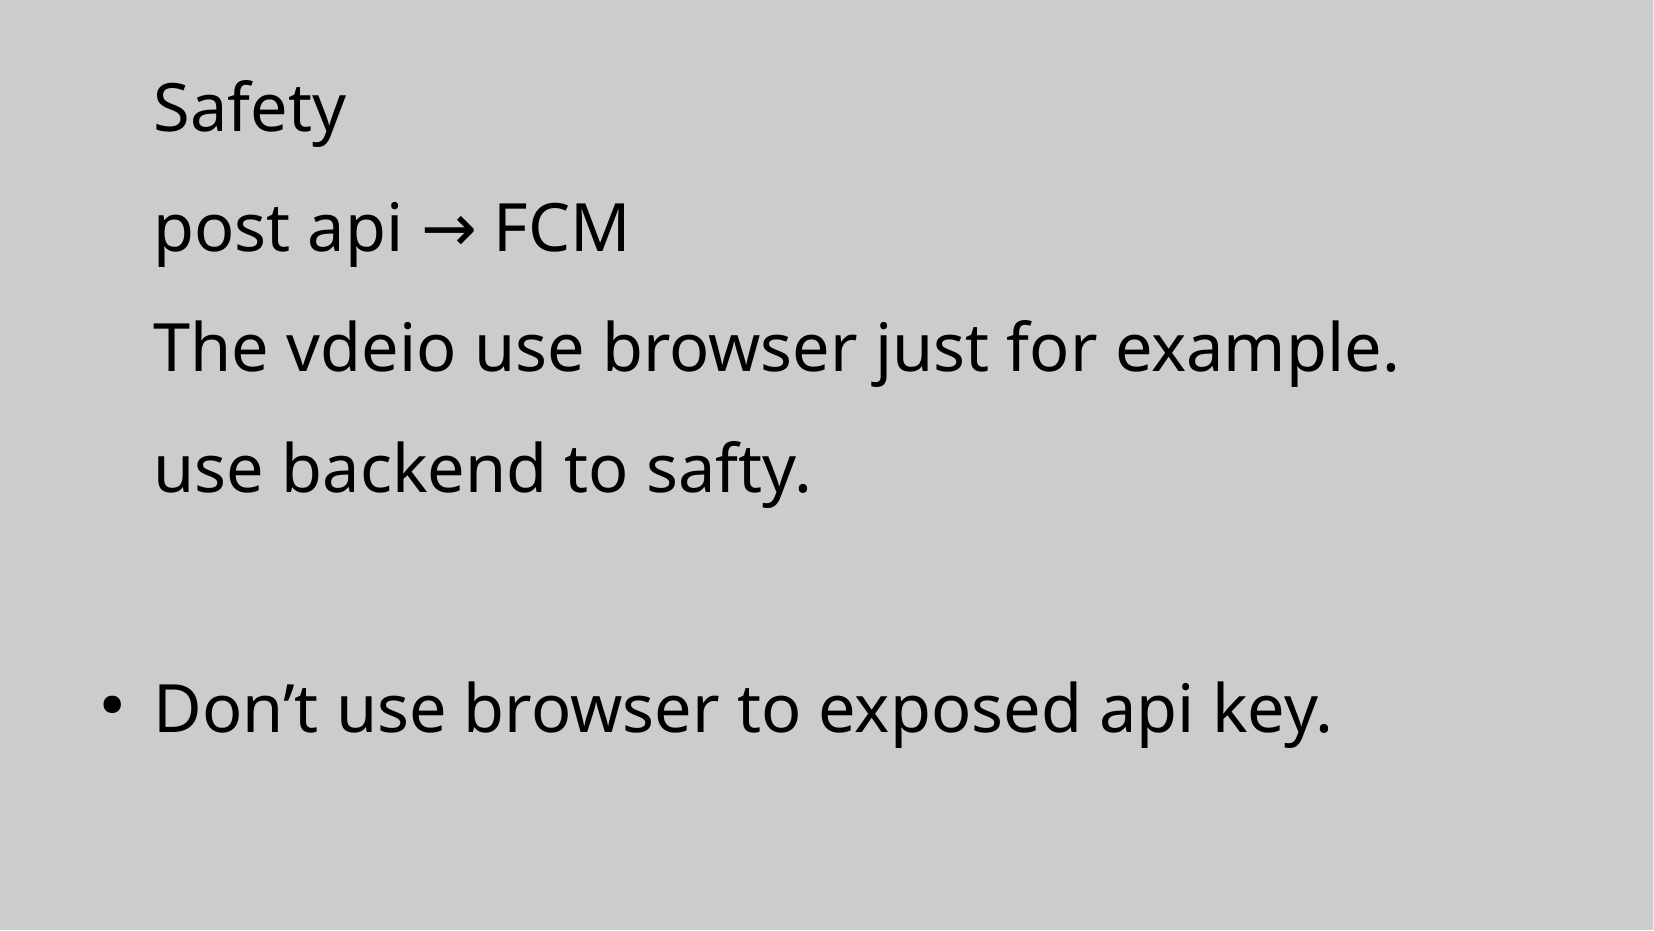

# Safety
post api → FCM
The vdeio use browser just for example.
use backend to safty.
Don’t use browser to exposed api key.